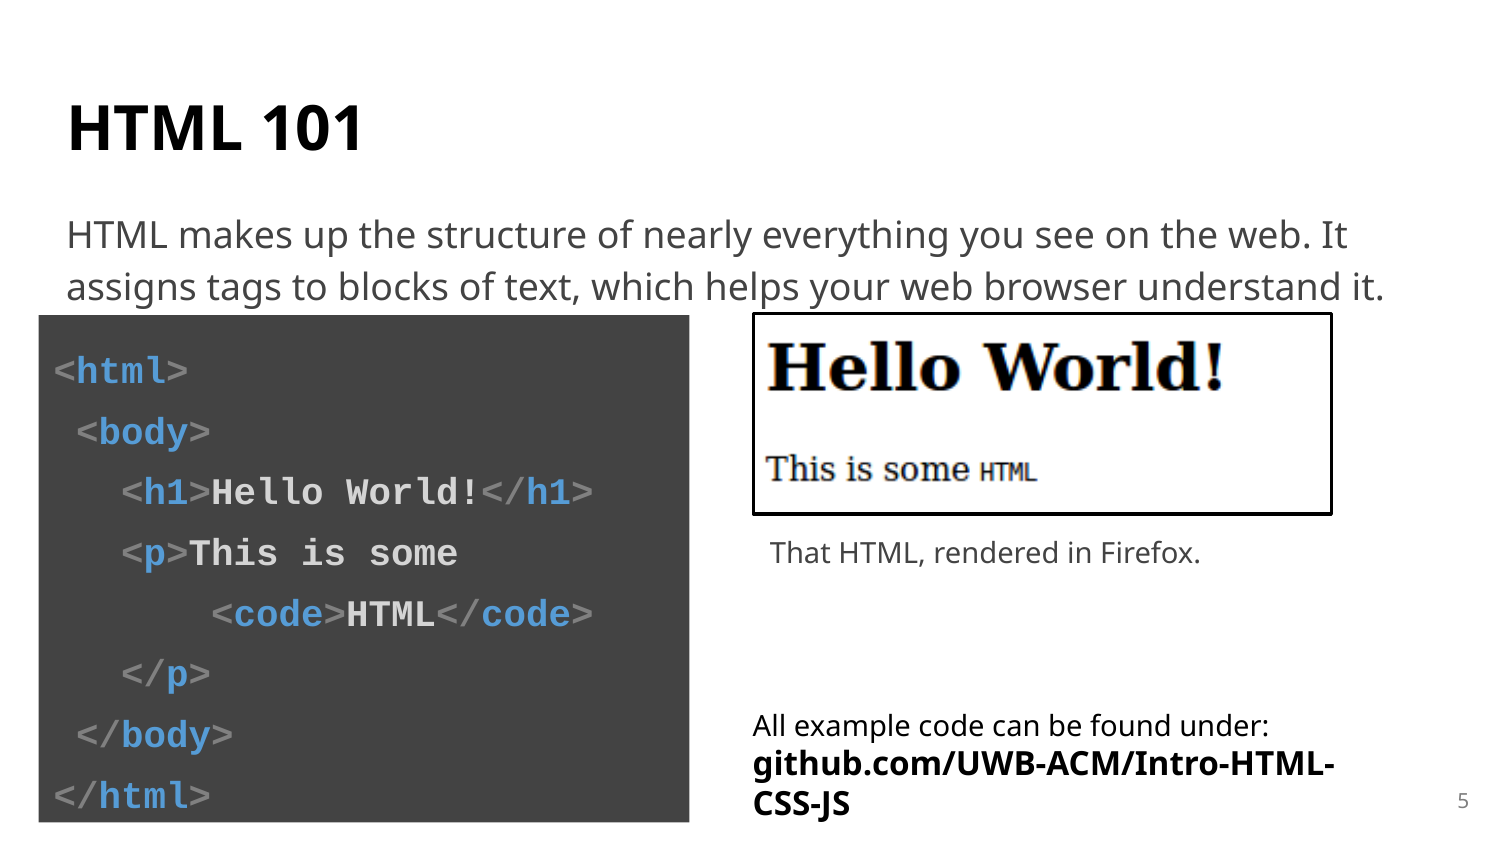

# HTML 101
HTML makes up the structure of nearly everything you see on the web. It assigns tags to blocks of text, which helps your web browser understand it.
<html>
 <body>
 <h1>Hello World!</h1>
 <p>This is some
 <code>HTML</code>
 </p>
 </body>
</html>
That HTML, rendered in Firefox.
All example code can be found under:
github.com/UWB-ACM/Intro-HTML-CSS-JS